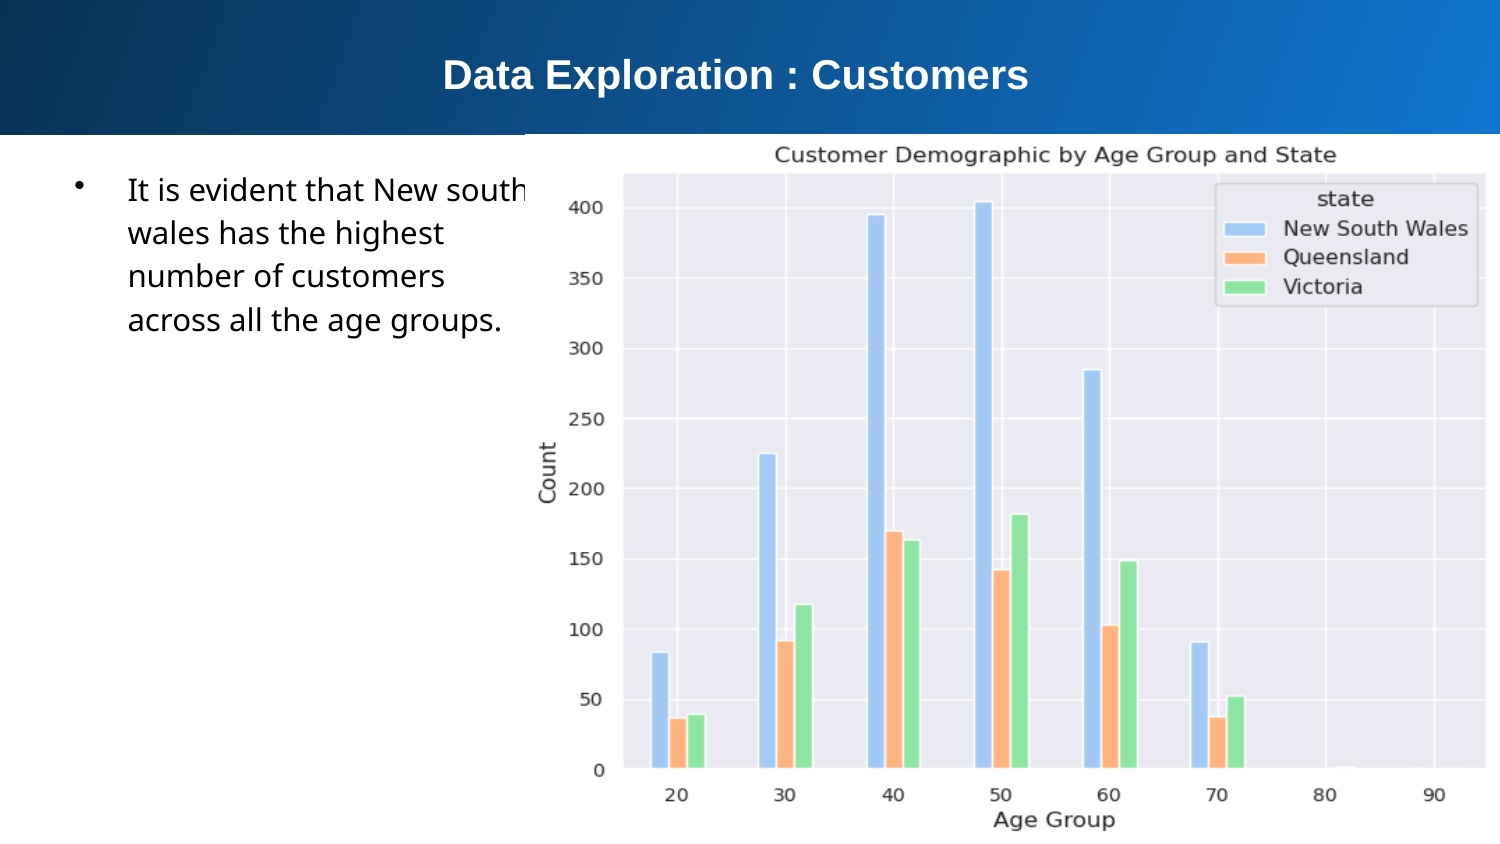

Data Exploration : Customers
It is evident that New south wales has the highest number of customers across all the age groups.